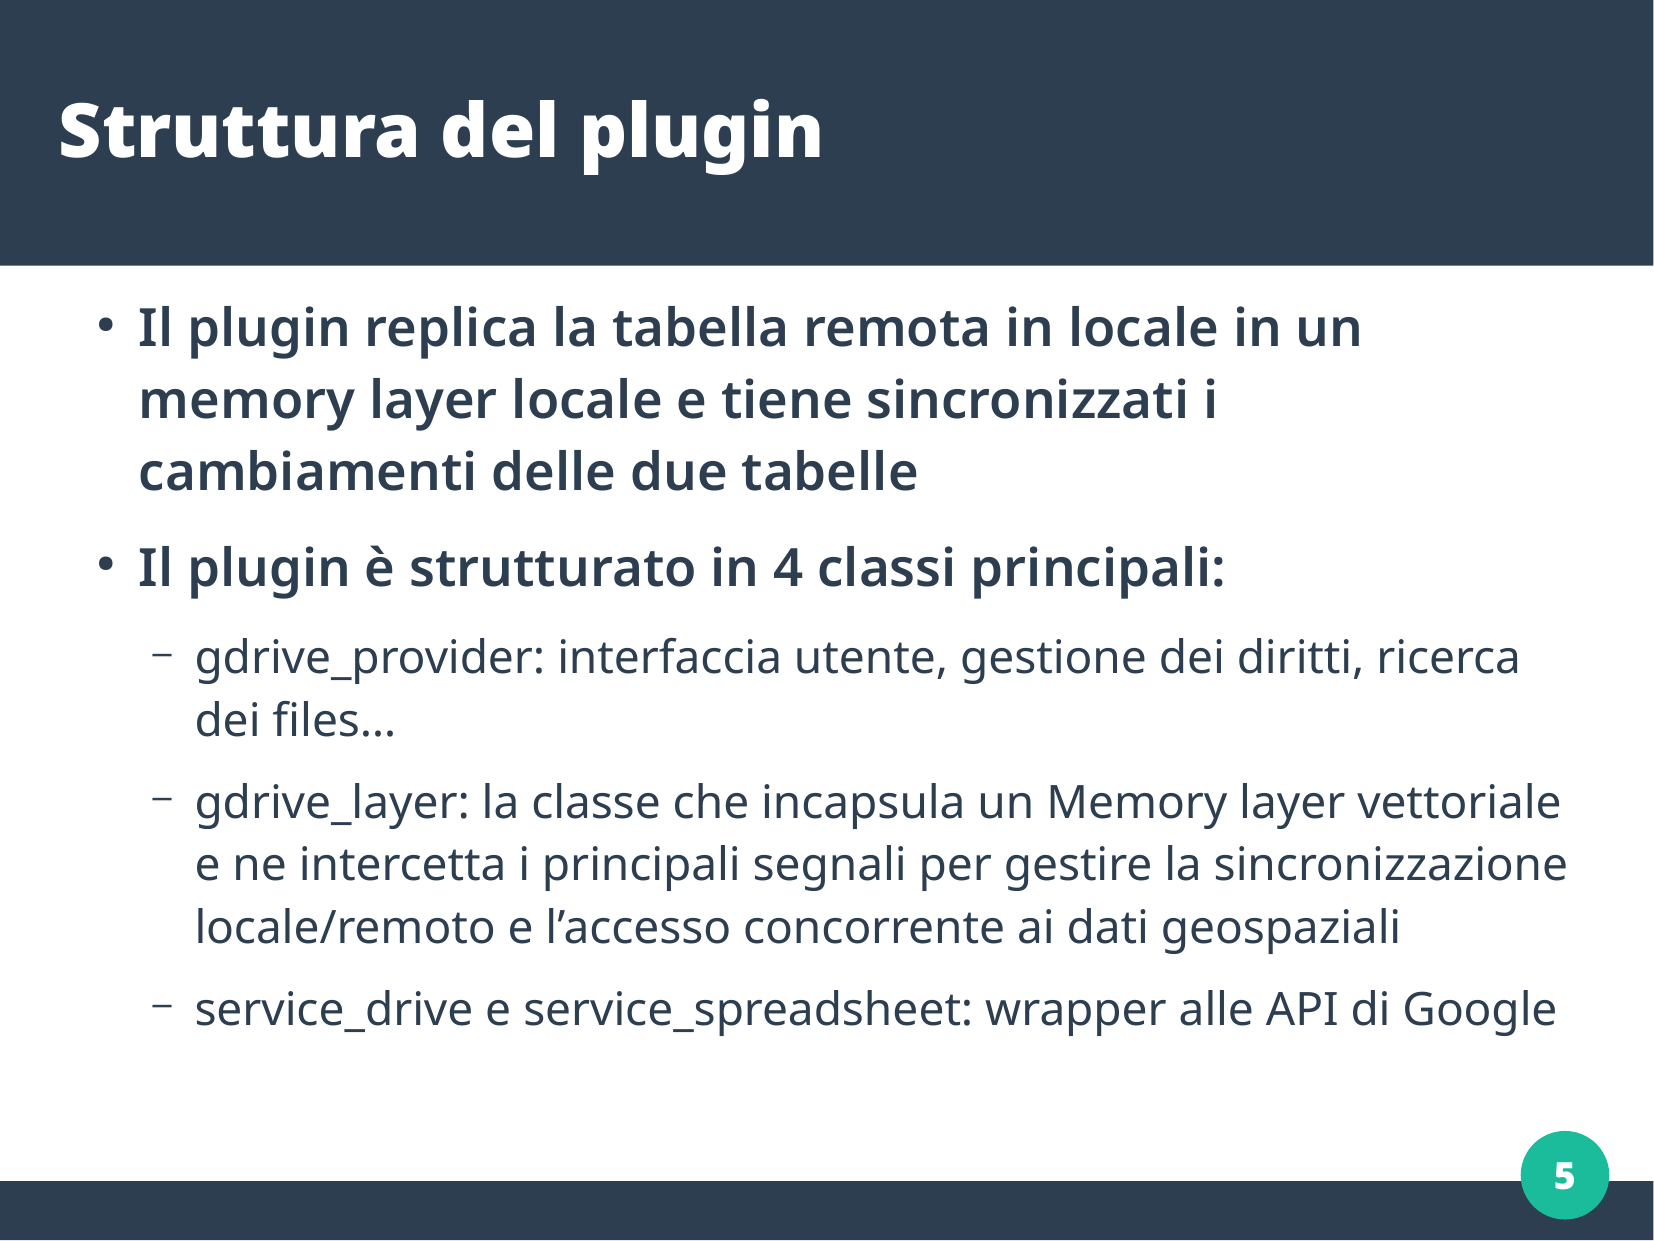

# Struttura del plugin
Il plugin replica la tabella remota in locale in un memory layer locale e tiene sincronizzati i cambiamenti delle due tabelle
Il plugin è strutturato in 4 classi principali:
gdrive_provider: interfaccia utente, gestione dei diritti, ricerca dei files…
gdrive_layer: la classe che incapsula un Memory layer vettoriale e ne intercetta i principali segnali per gestire la sincronizzazione locale/remoto e l’accesso concorrente ai dati geospaziali
service_drive e service_spreadsheet: wrapper alle API di Google